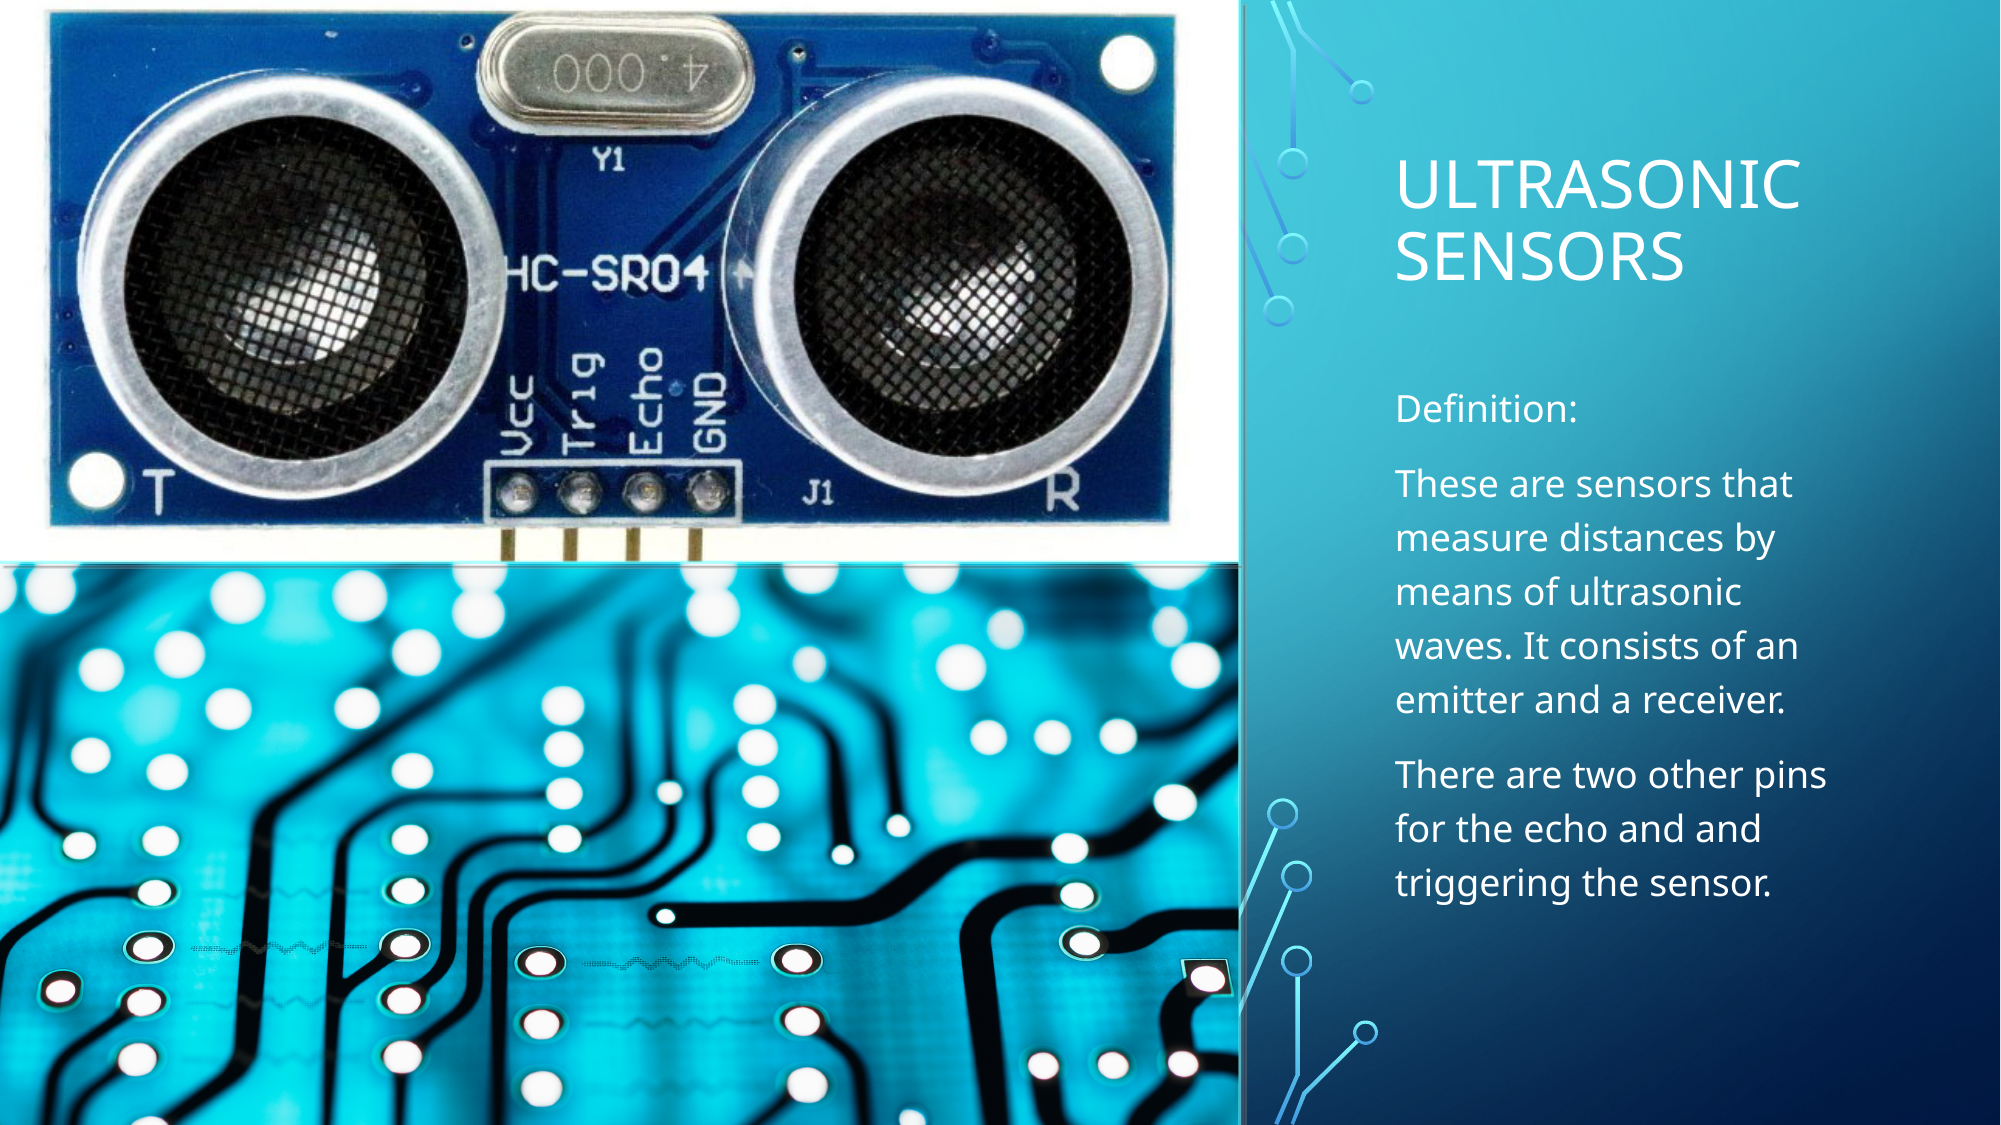

# ULTRASONIC SENSORS
Definition:
These are sensors that measure distances by means of ultrasonic waves. It consists of an emitter and a receiver.
There are two other pins for the echo and and triggering the sensor.